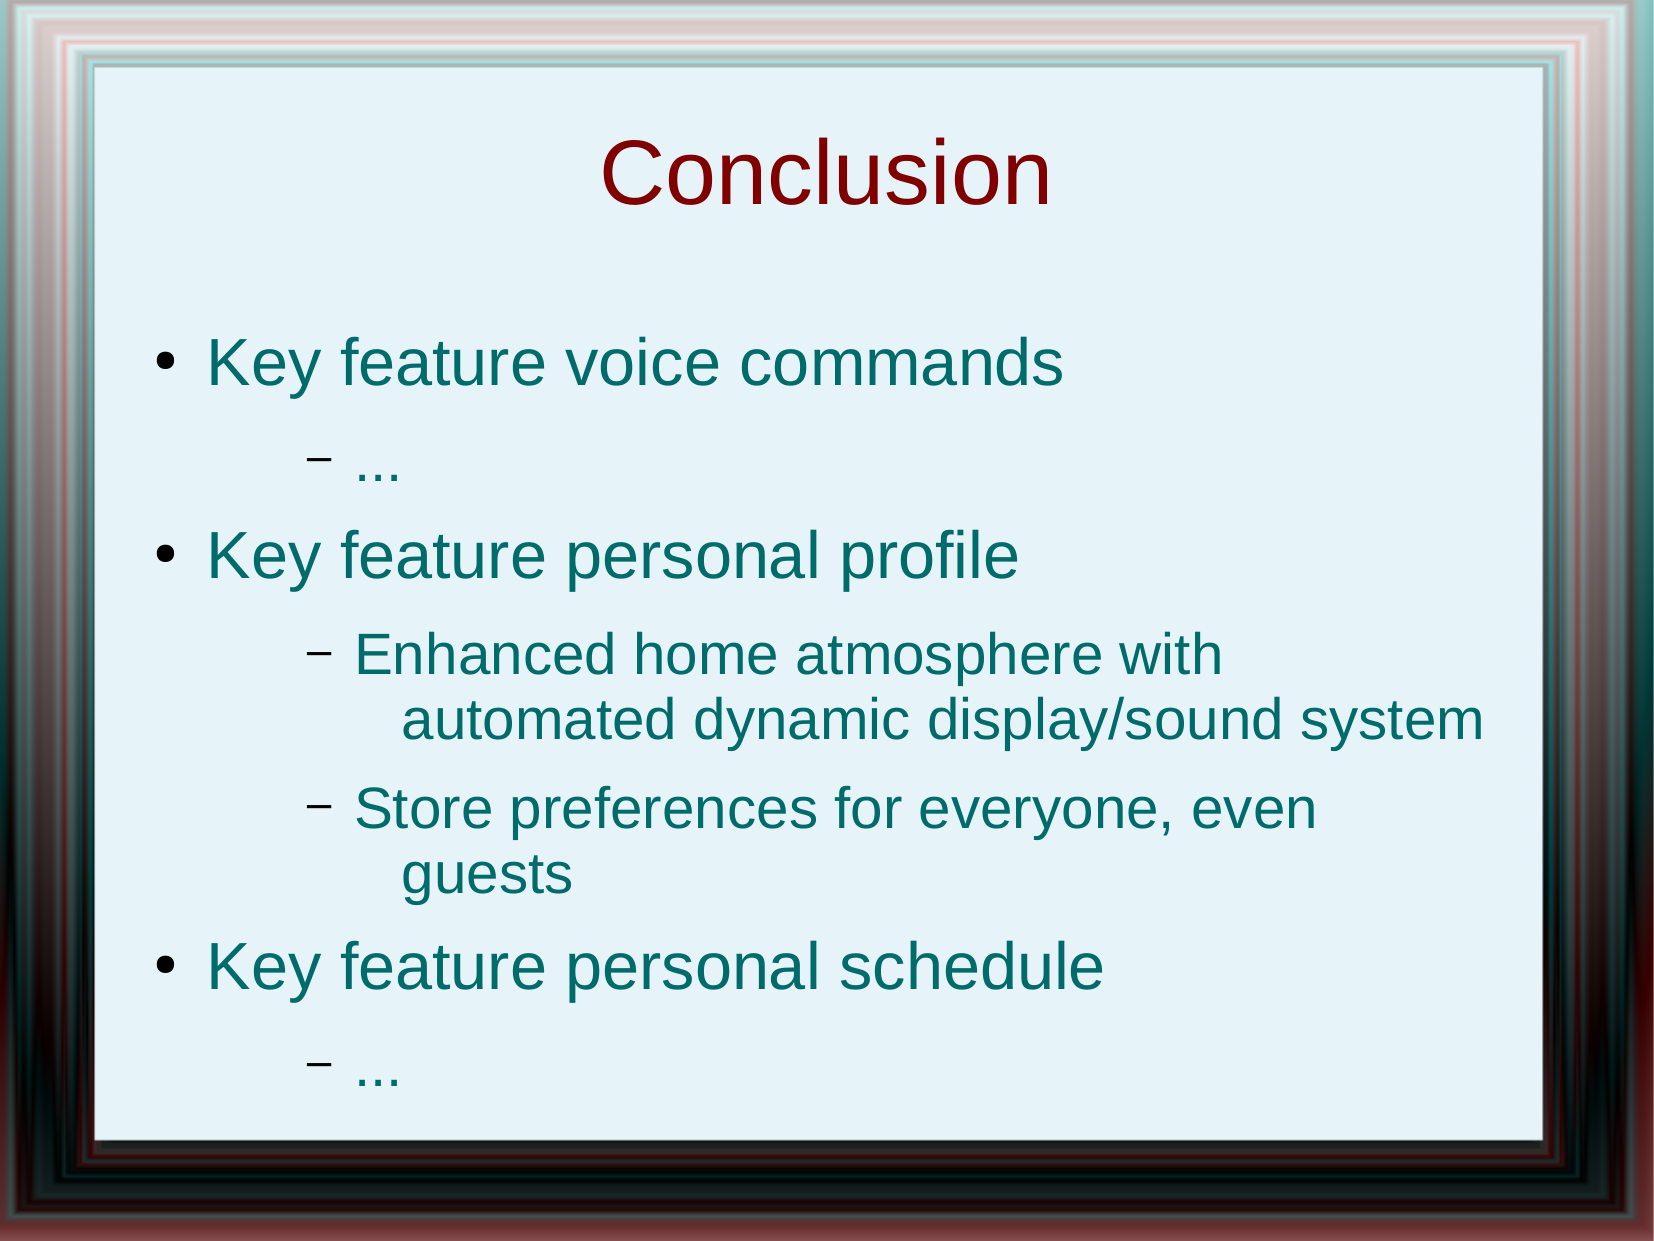

# Conclusion
Key feature voice commands
...
Key feature personal profile
Enhanced home atmosphere with automated dynamic display/sound system
Store preferences for everyone, even guests
Key feature personal schedule
...